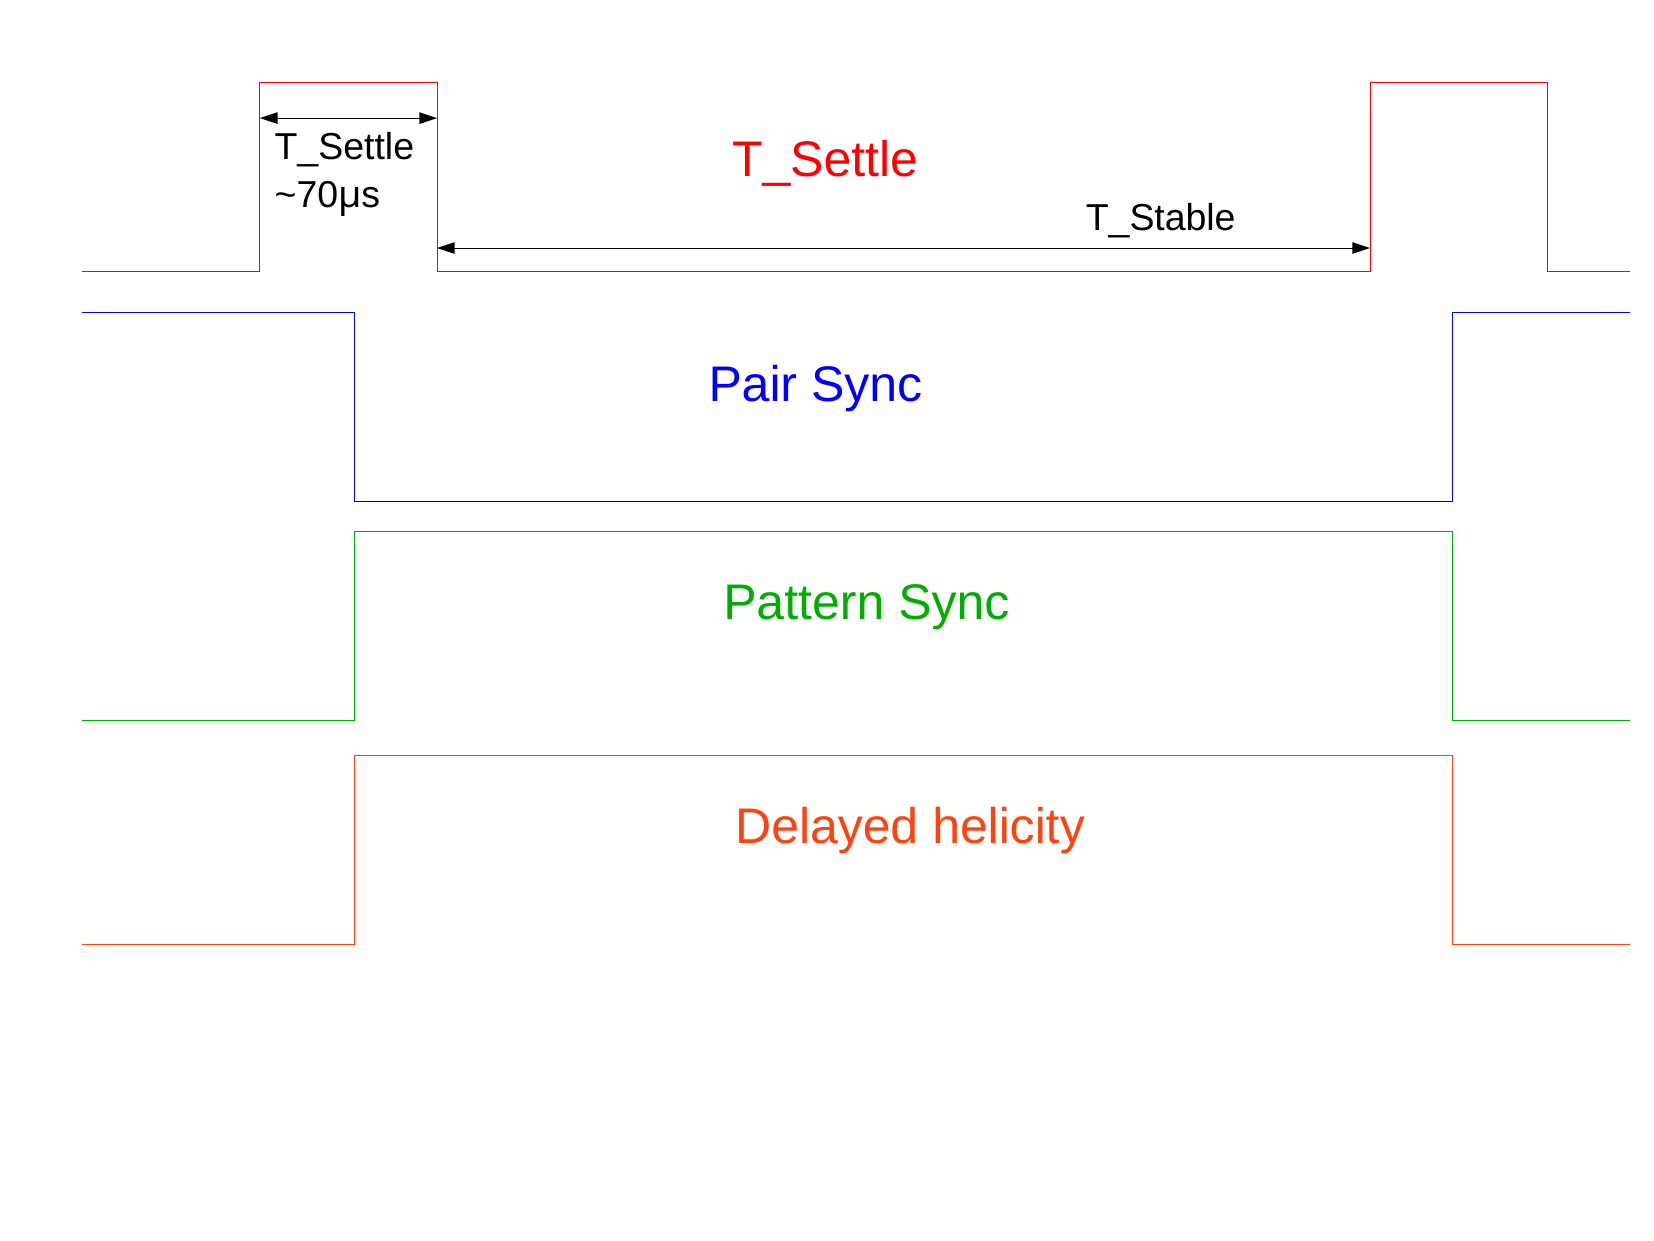

T_Settle
~70μs
T_Settle
T_Stable
Pair Sync
Pattern Sync
Delayed helicity